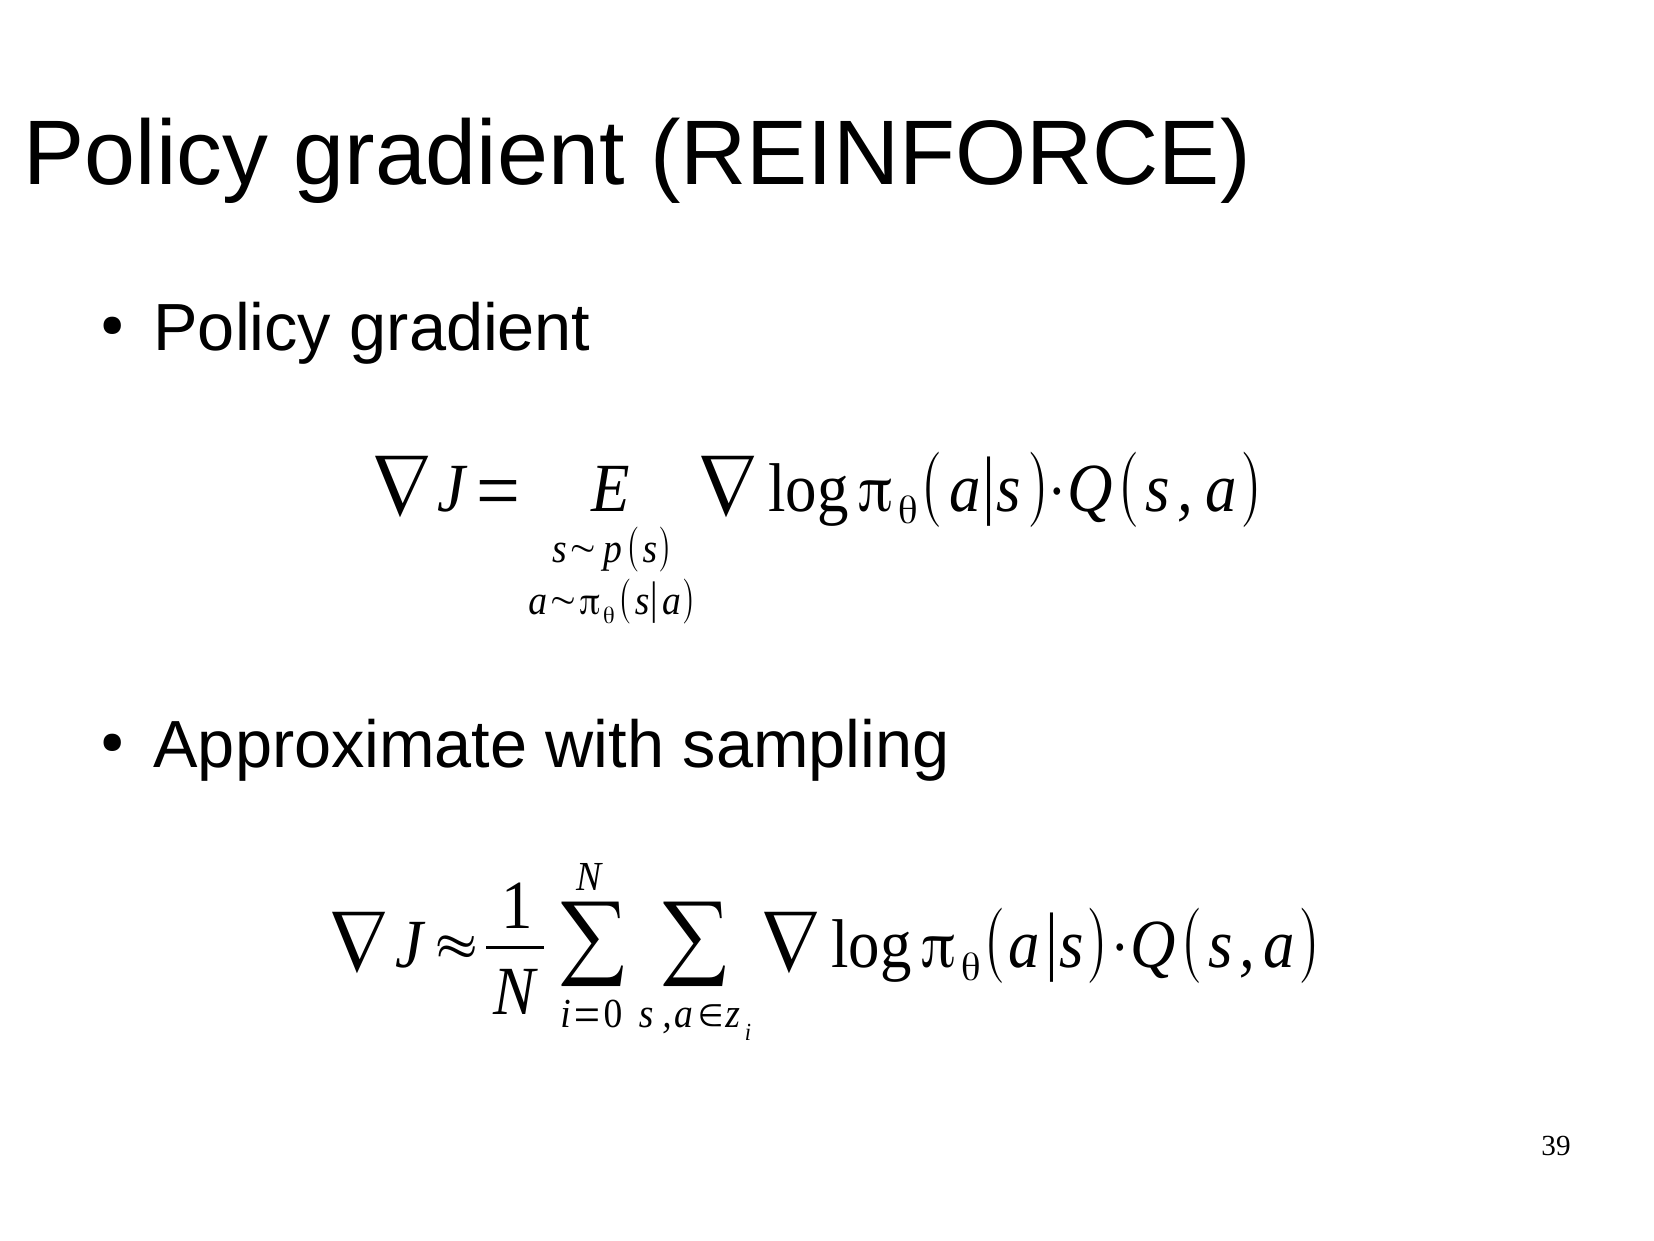

# Policy gradient (REINFORCE)
Policy gradient
Approximate with sampling
39